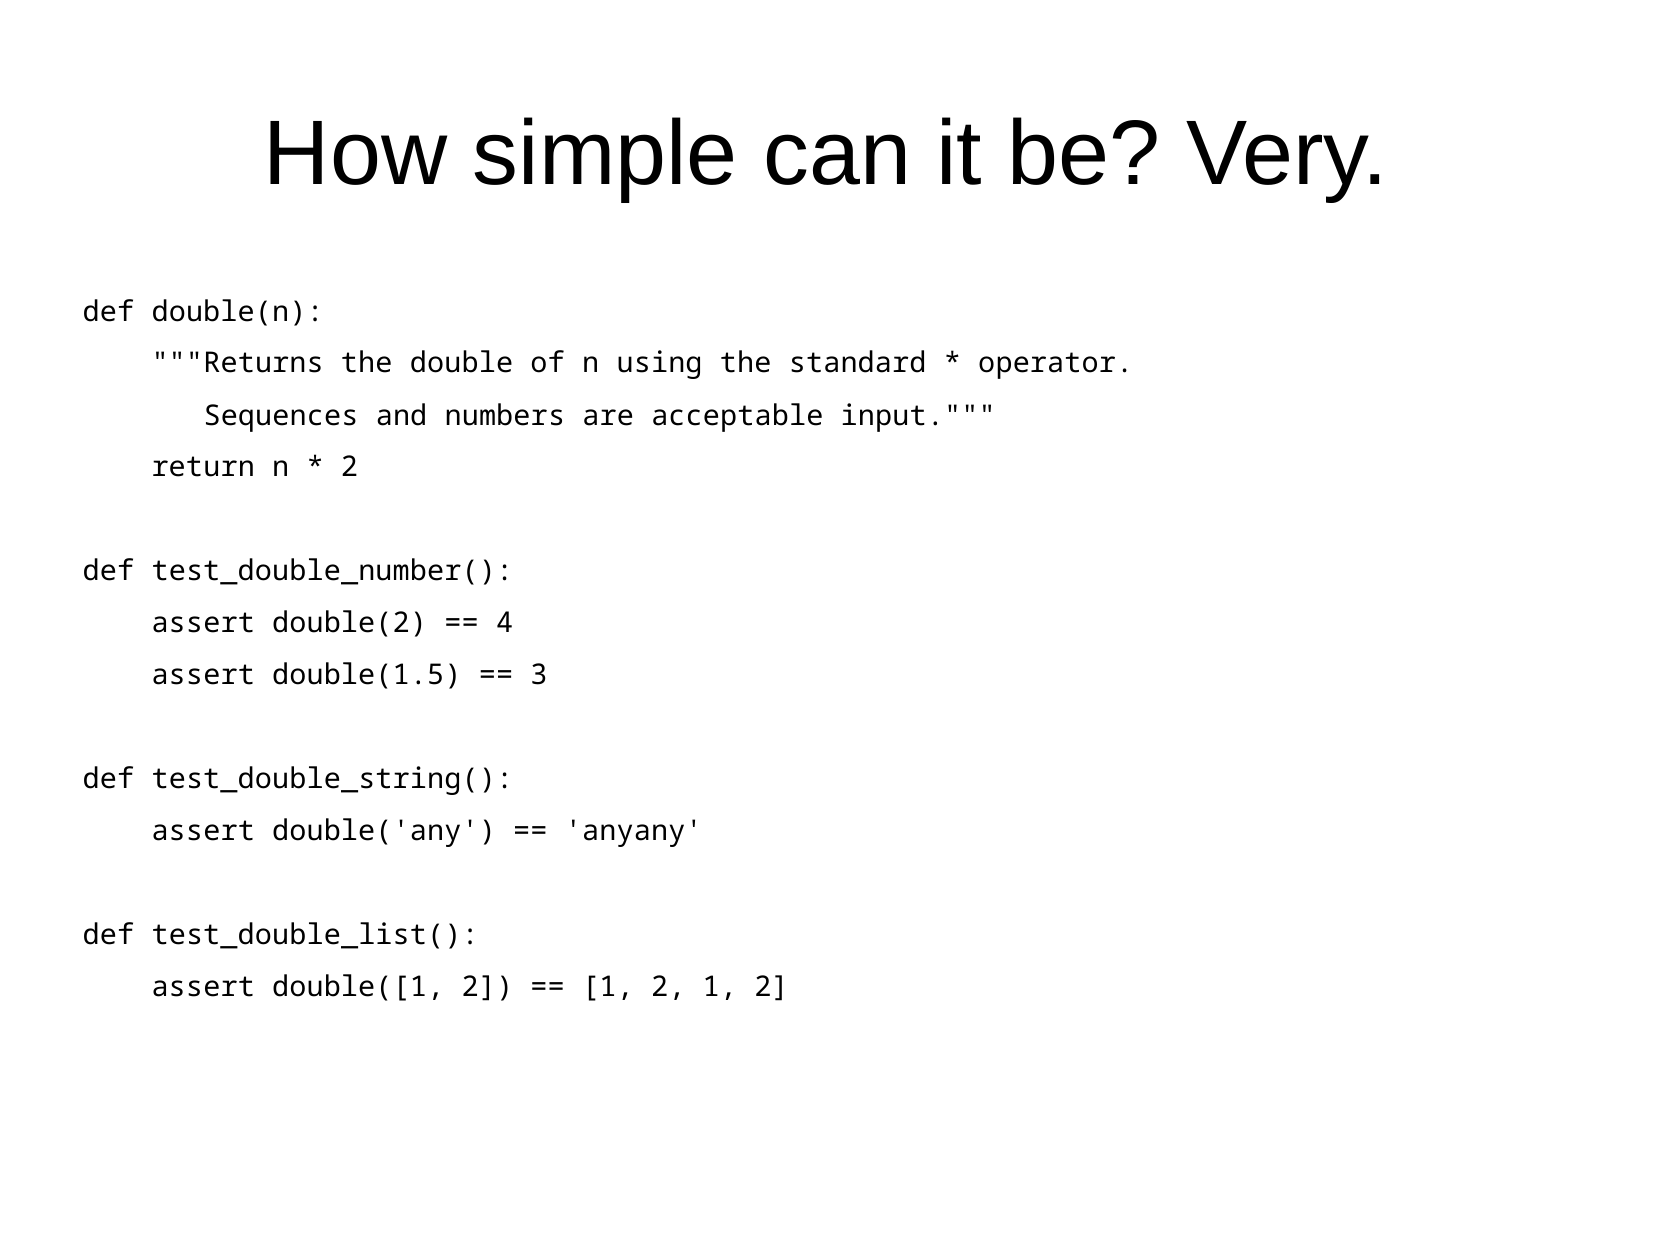

# How simple can it be? Very.
def double(n):
 """Returns the double of n using the standard * operator.
 Sequences and numbers are acceptable input."""
 return n * 2
def test_double_number():
 assert double(2) == 4
 assert double(1.5) == 3
def test_double_string():
 assert double('any') == 'anyany'
def test_double_list():
 assert double([1, 2]) == [1, 2, 1, 2]